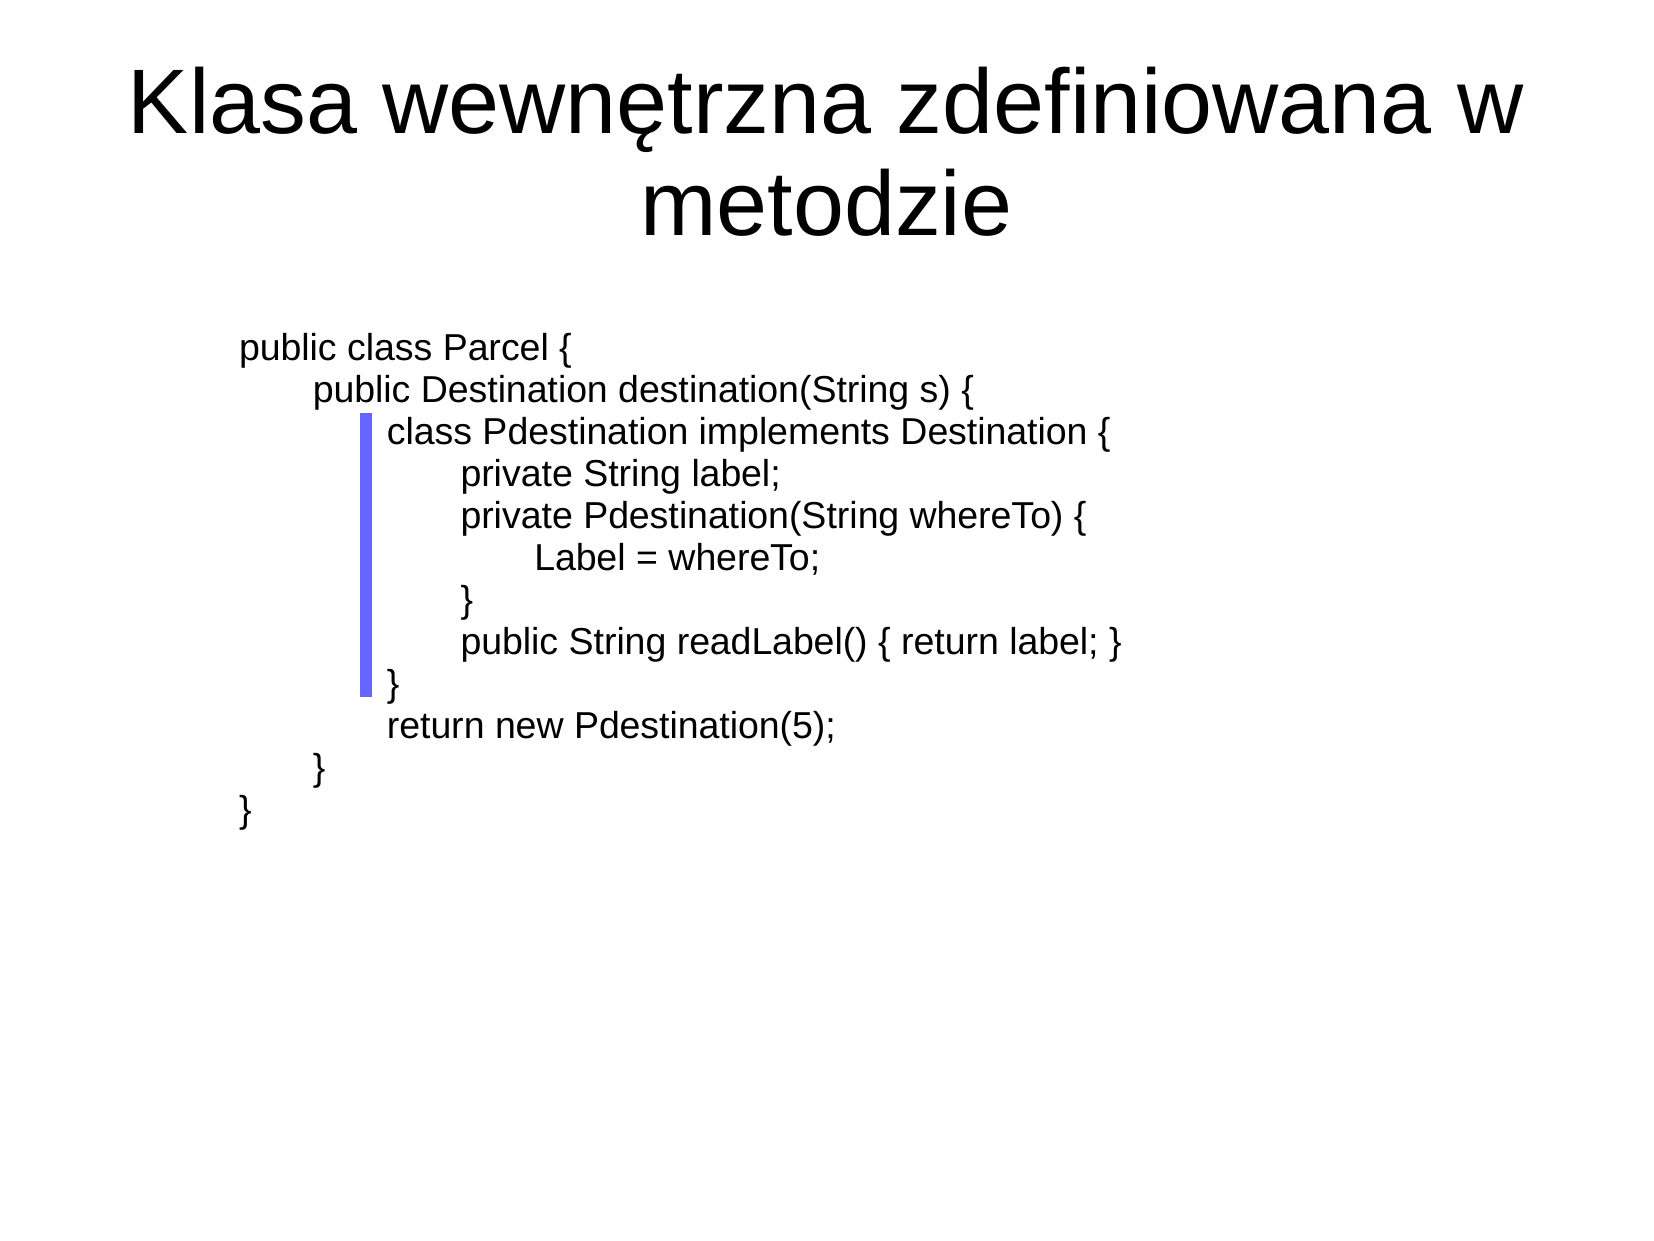

# Klasa wewnętrzna zdefiniowana w metodzie
public class Parcel {
	public Destination destination(String s) {
		class Pdestination implements Destination {
			private String label;
			private Pdestination(String whereTo) {
				Label = whereTo;
			}
			public String readLabel() { return label; }
		}
		return new Pdestination(5);
	}
}